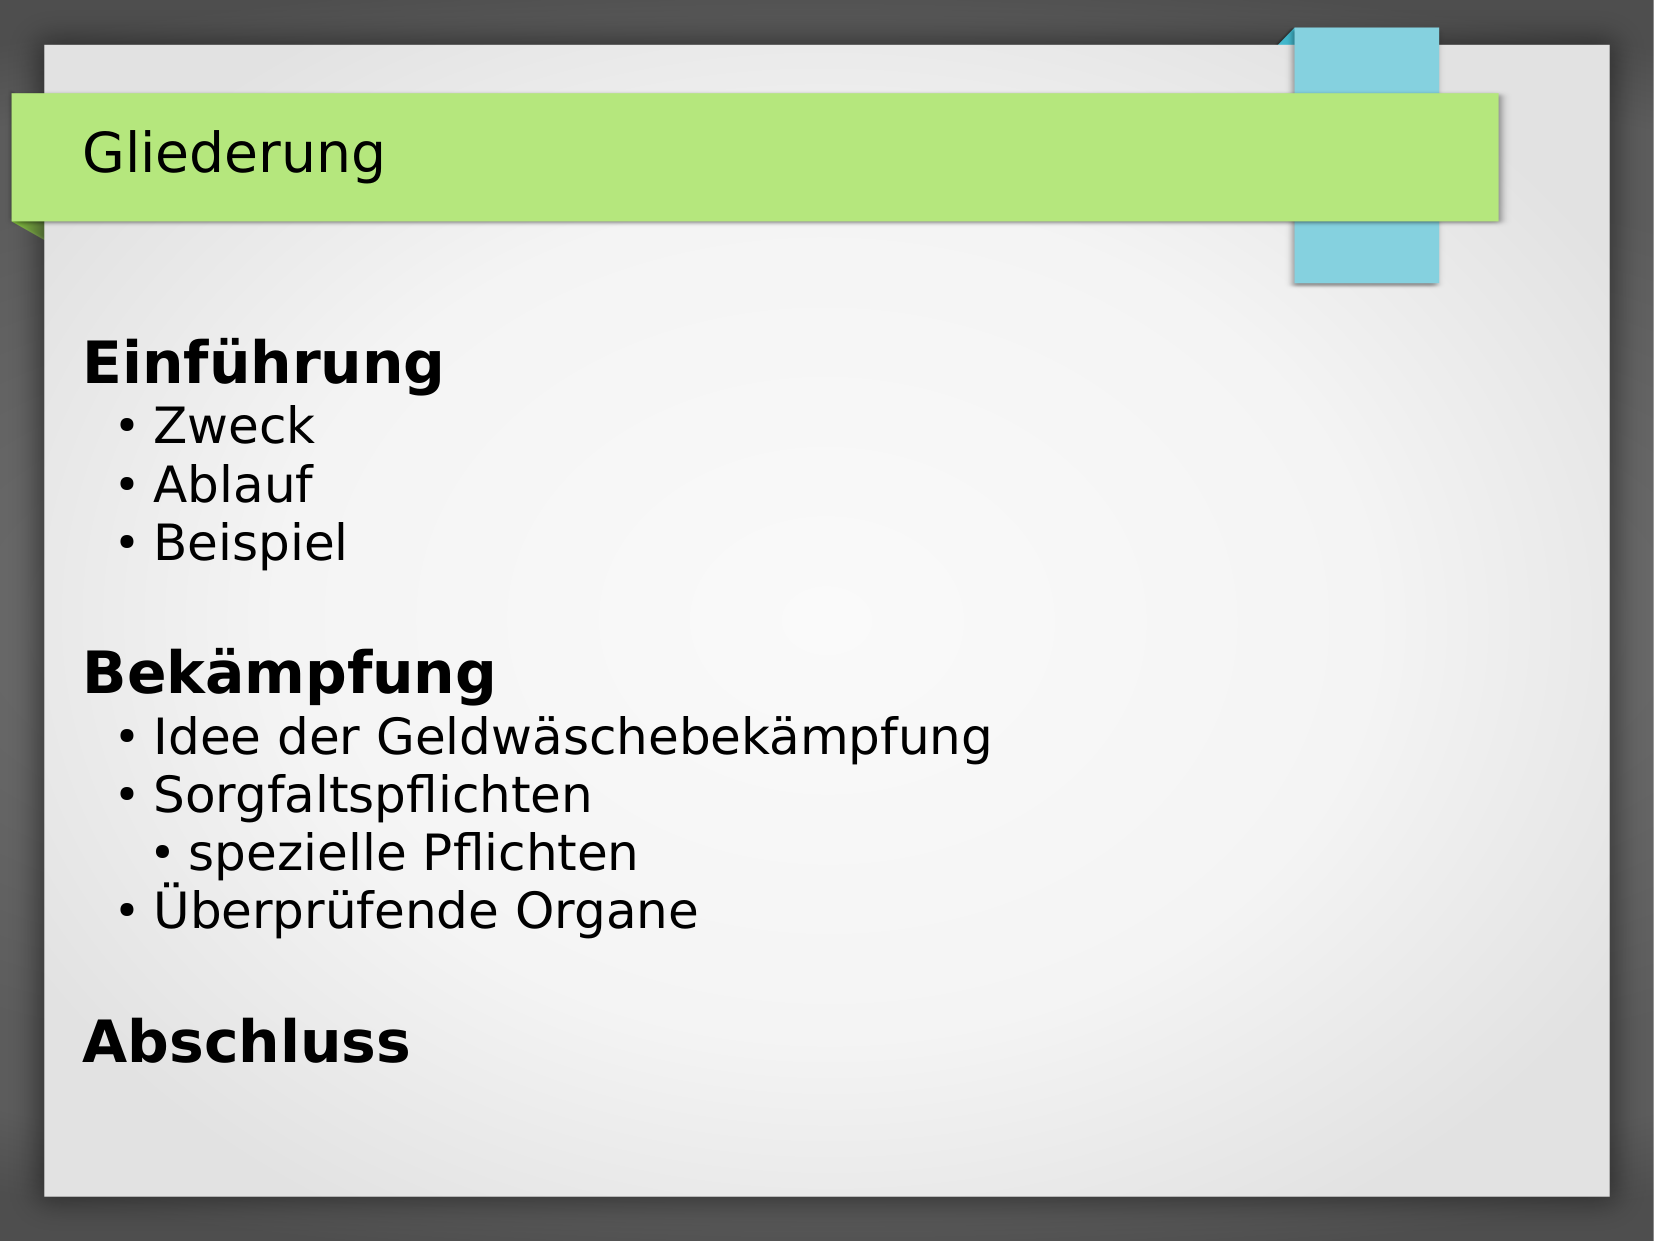

Gliederung
# Einführung
Zweck
Ablauf
Beispiel
Bekämpfung
Idee der Geldwäschebekämpfung
Sorgfaltspflichten
spezielle Pflichten
Überprüfende Organe
Abschluss